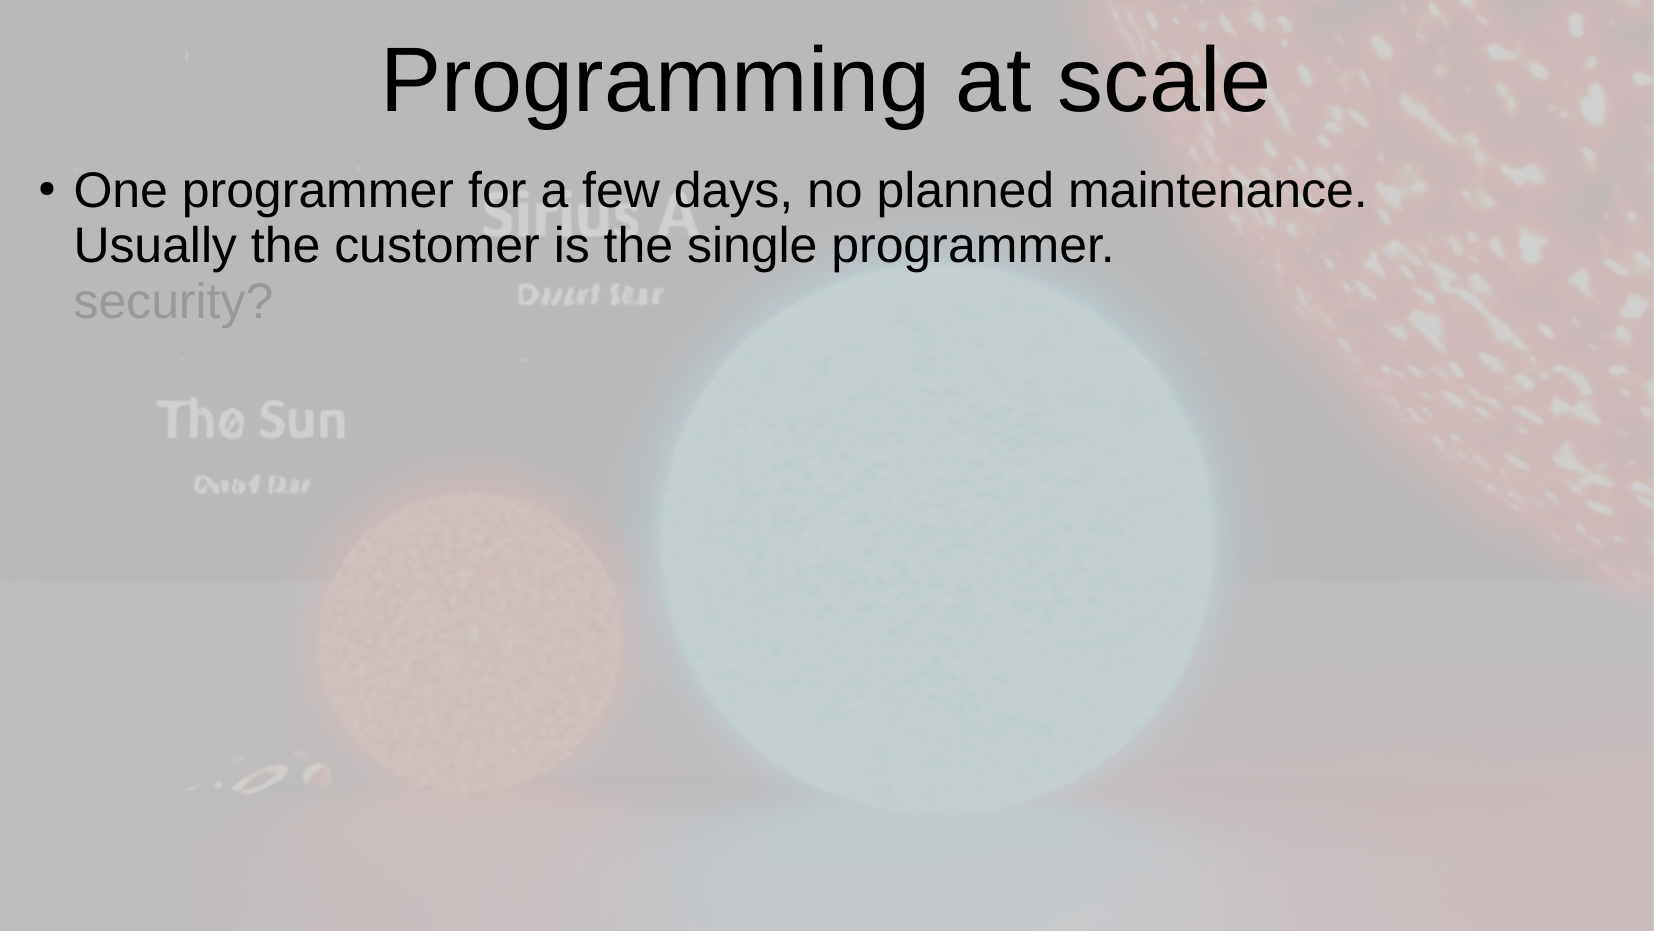

# Programming at scale
One programmer for a few days, no planned maintenance.
Usually the customer is the single programmer.
security?